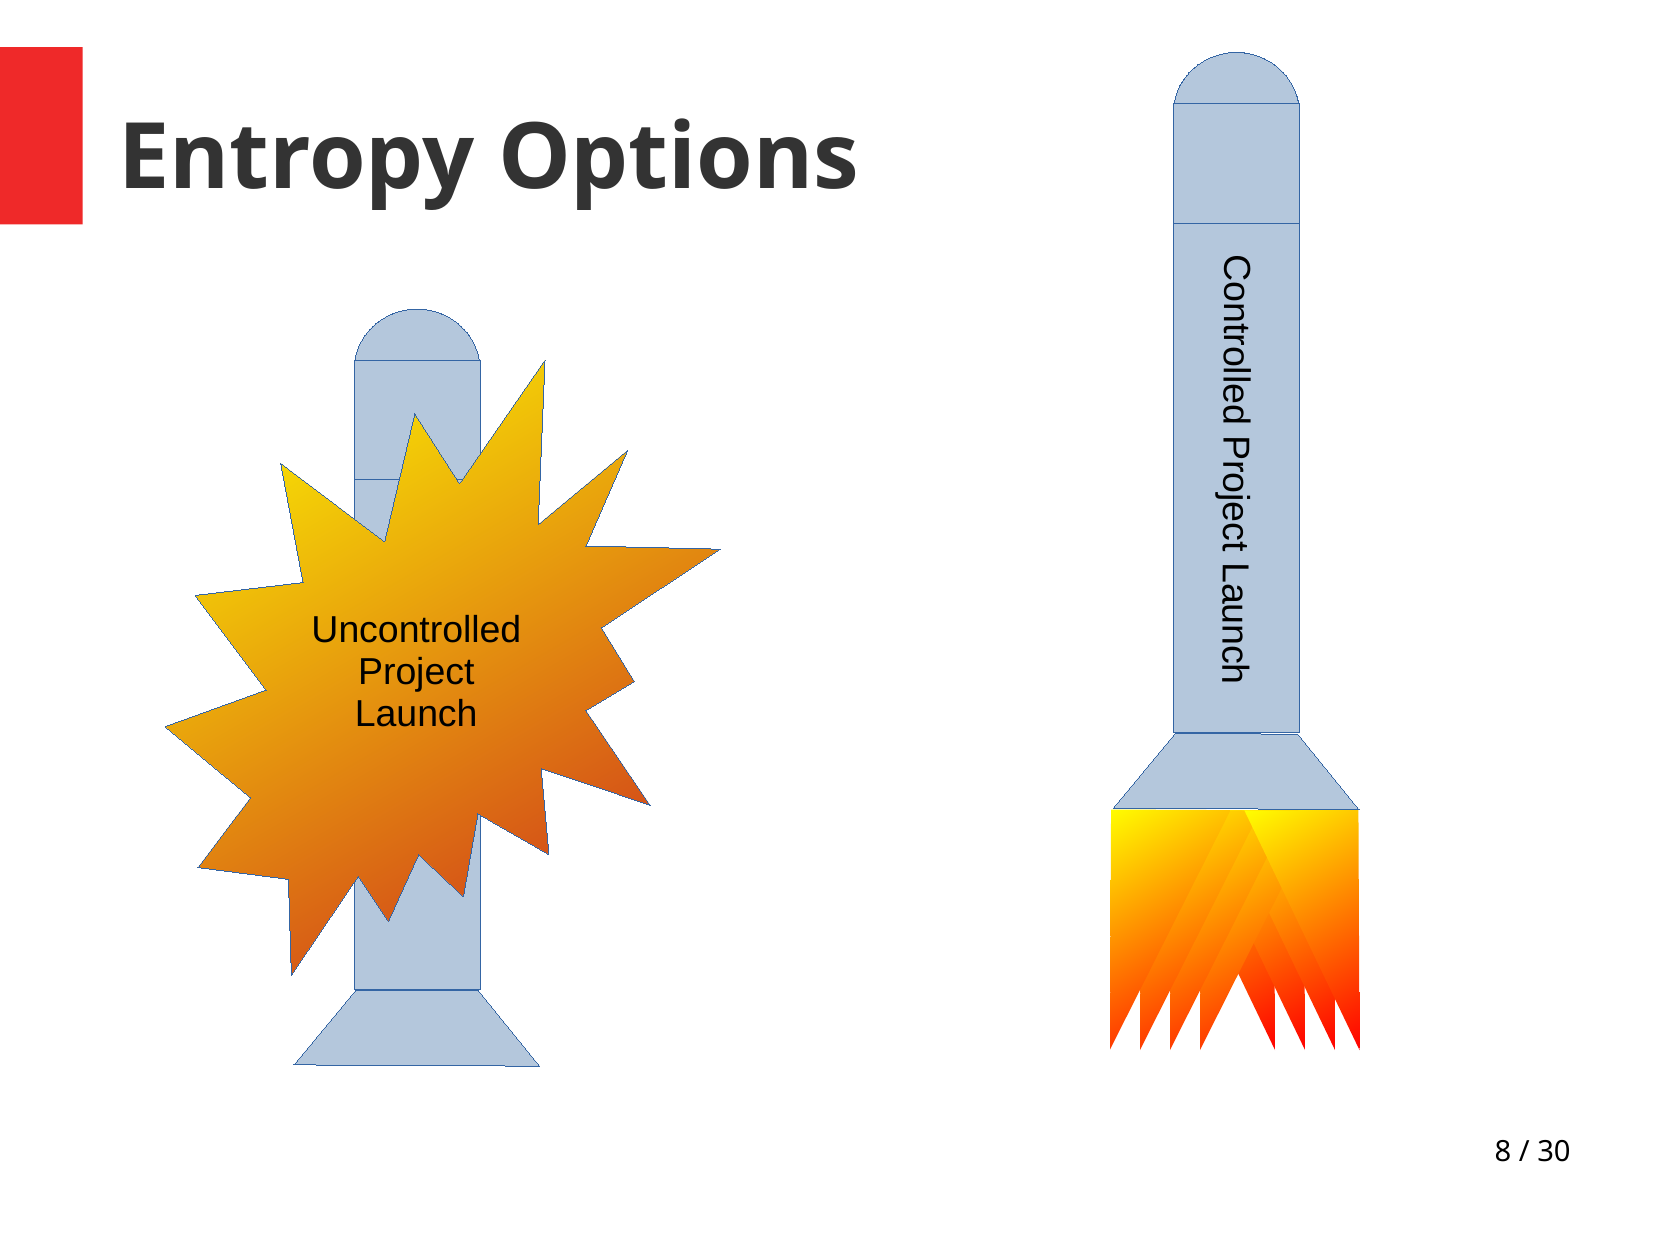

# Entropy Options
Uncontrolled
Project
Launch
Controlled Project Launch
8